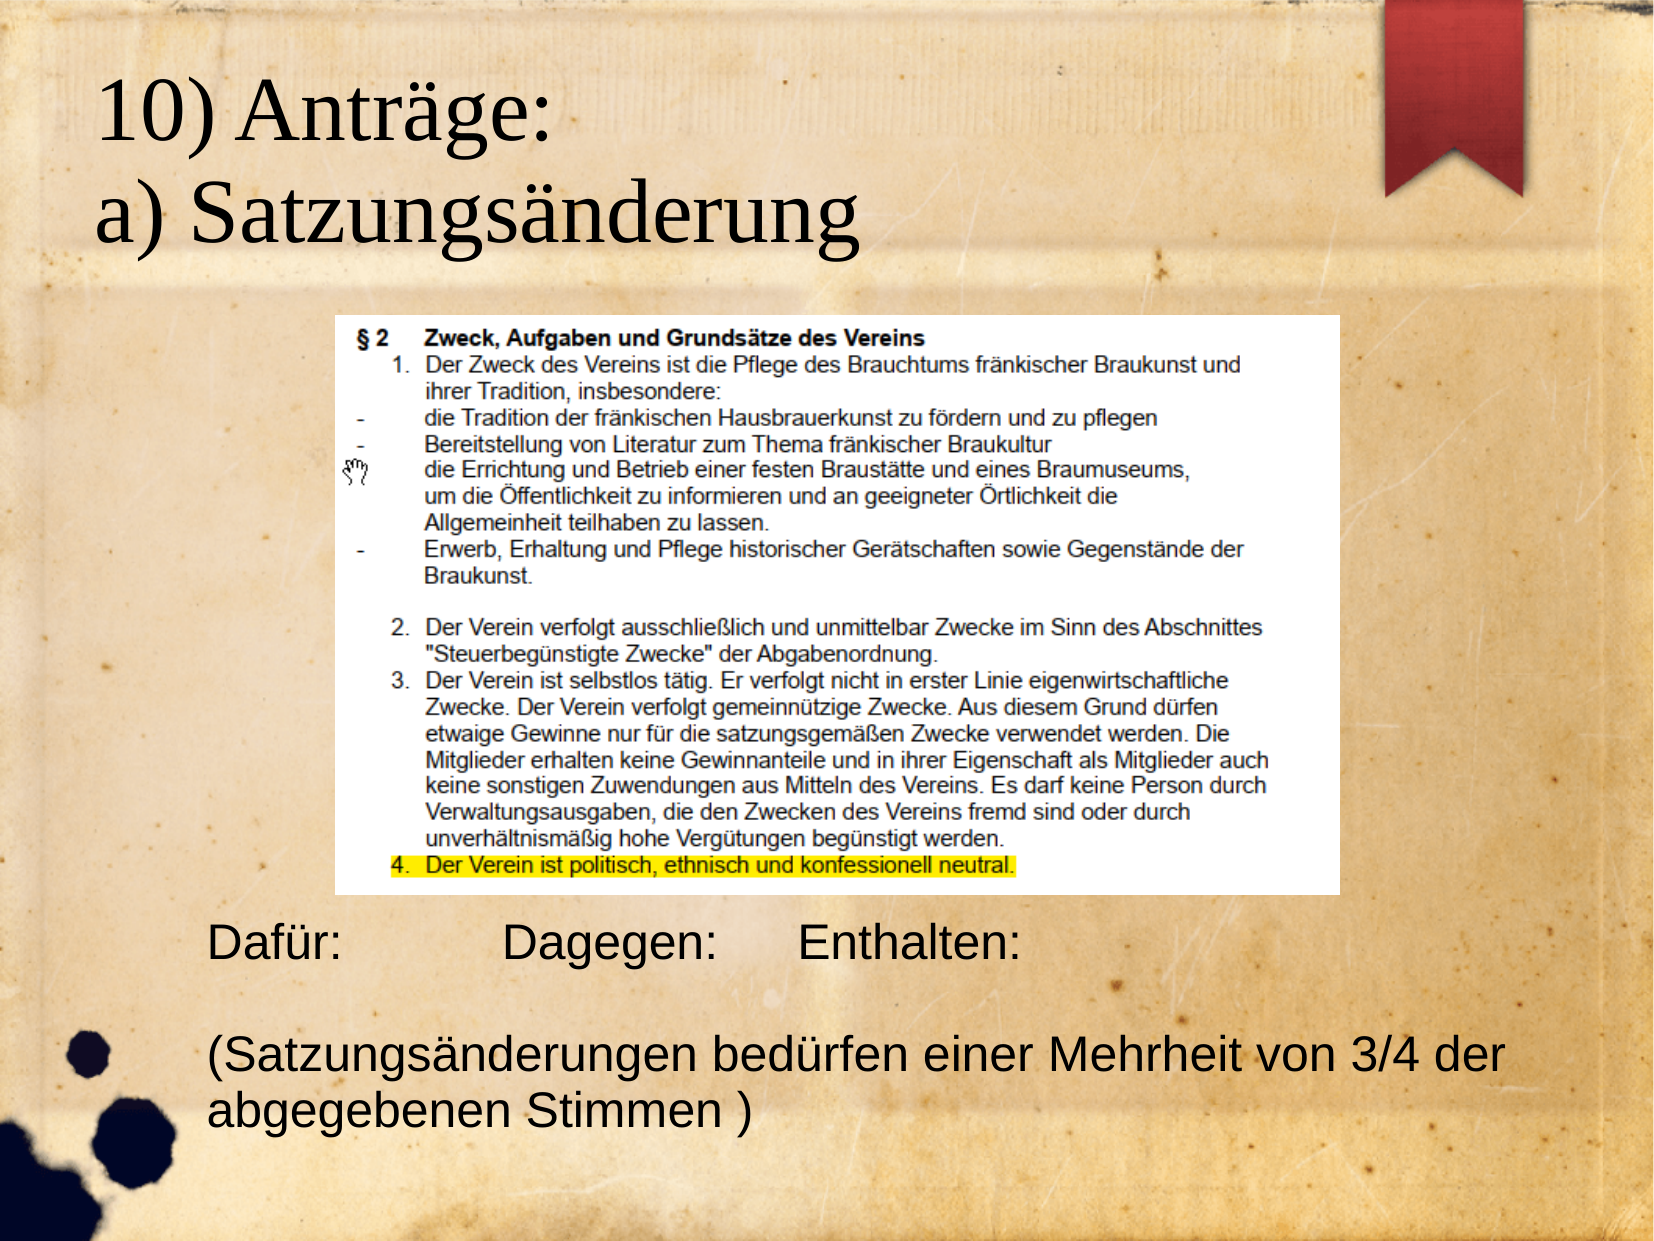

# 10) Anträge: a) Satzungsänderung
	Dafür:			Dagegen:		Enthalten:
	(Satzungsänderungen bedürfen einer Mehrheit von 3/4 der 		abgegebenen Stimmen )